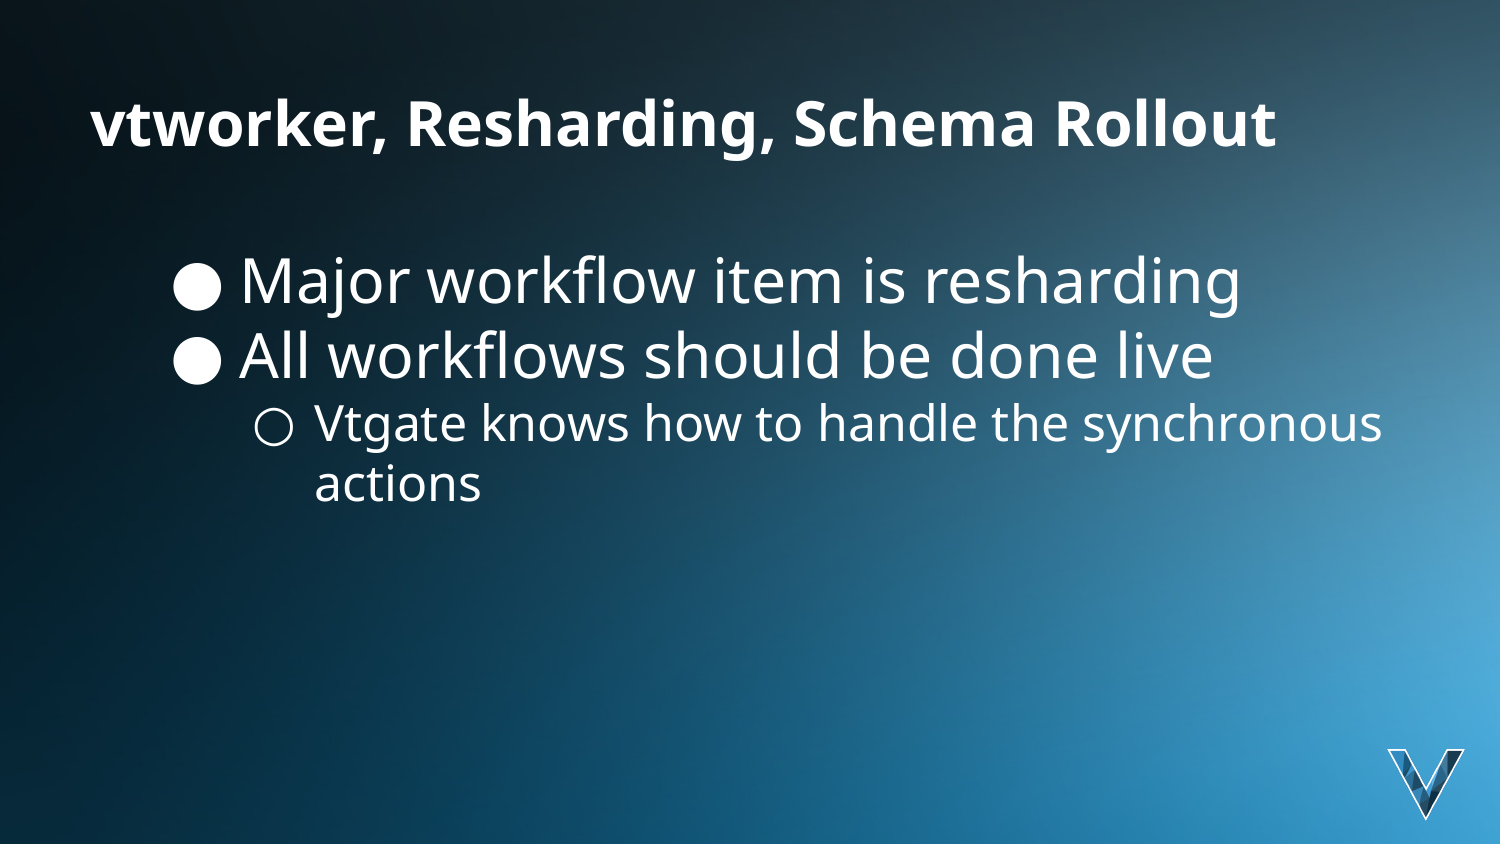

# vtworker, Resharding, Schema Rollout
Major workflow item is resharding
All workflows should be done live
Vtgate knows how to handle the synchronous actions